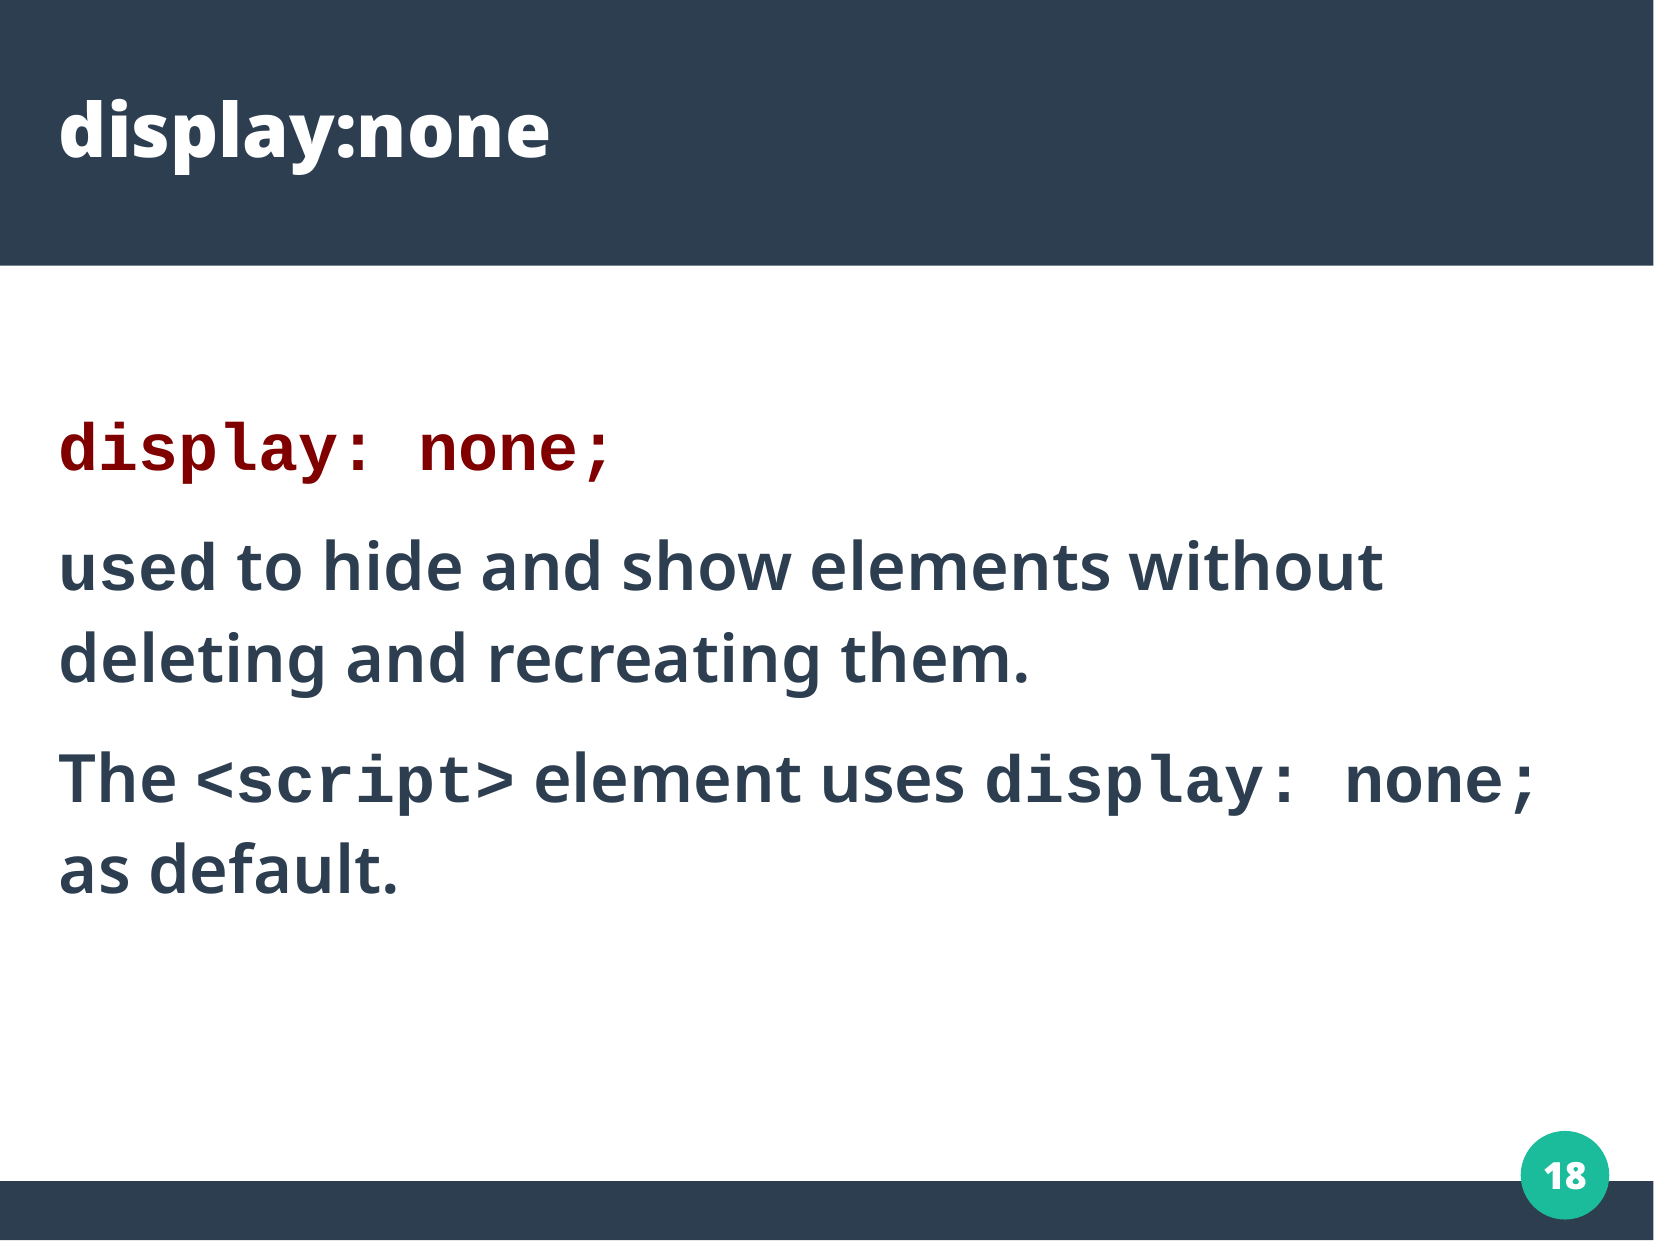

# display:none
display: none;
used to hide and show elements without deleting and recreating them.
The <script> element uses display: none; as default.
18